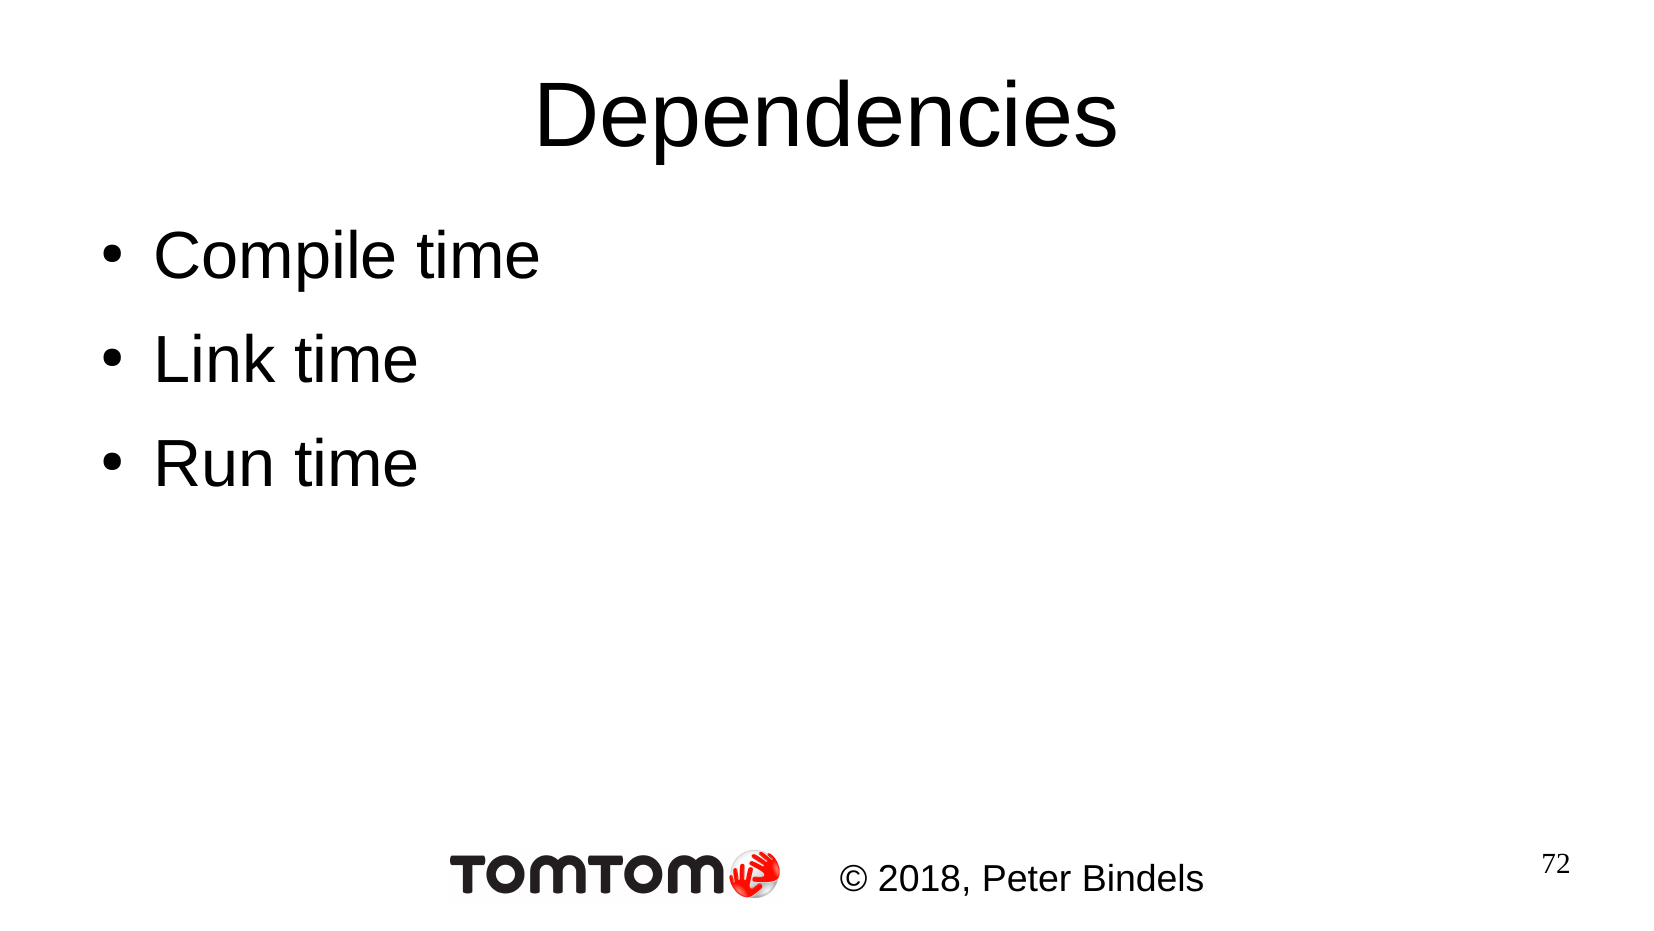

# Dependencies
Compile time
Link time
Run time
72